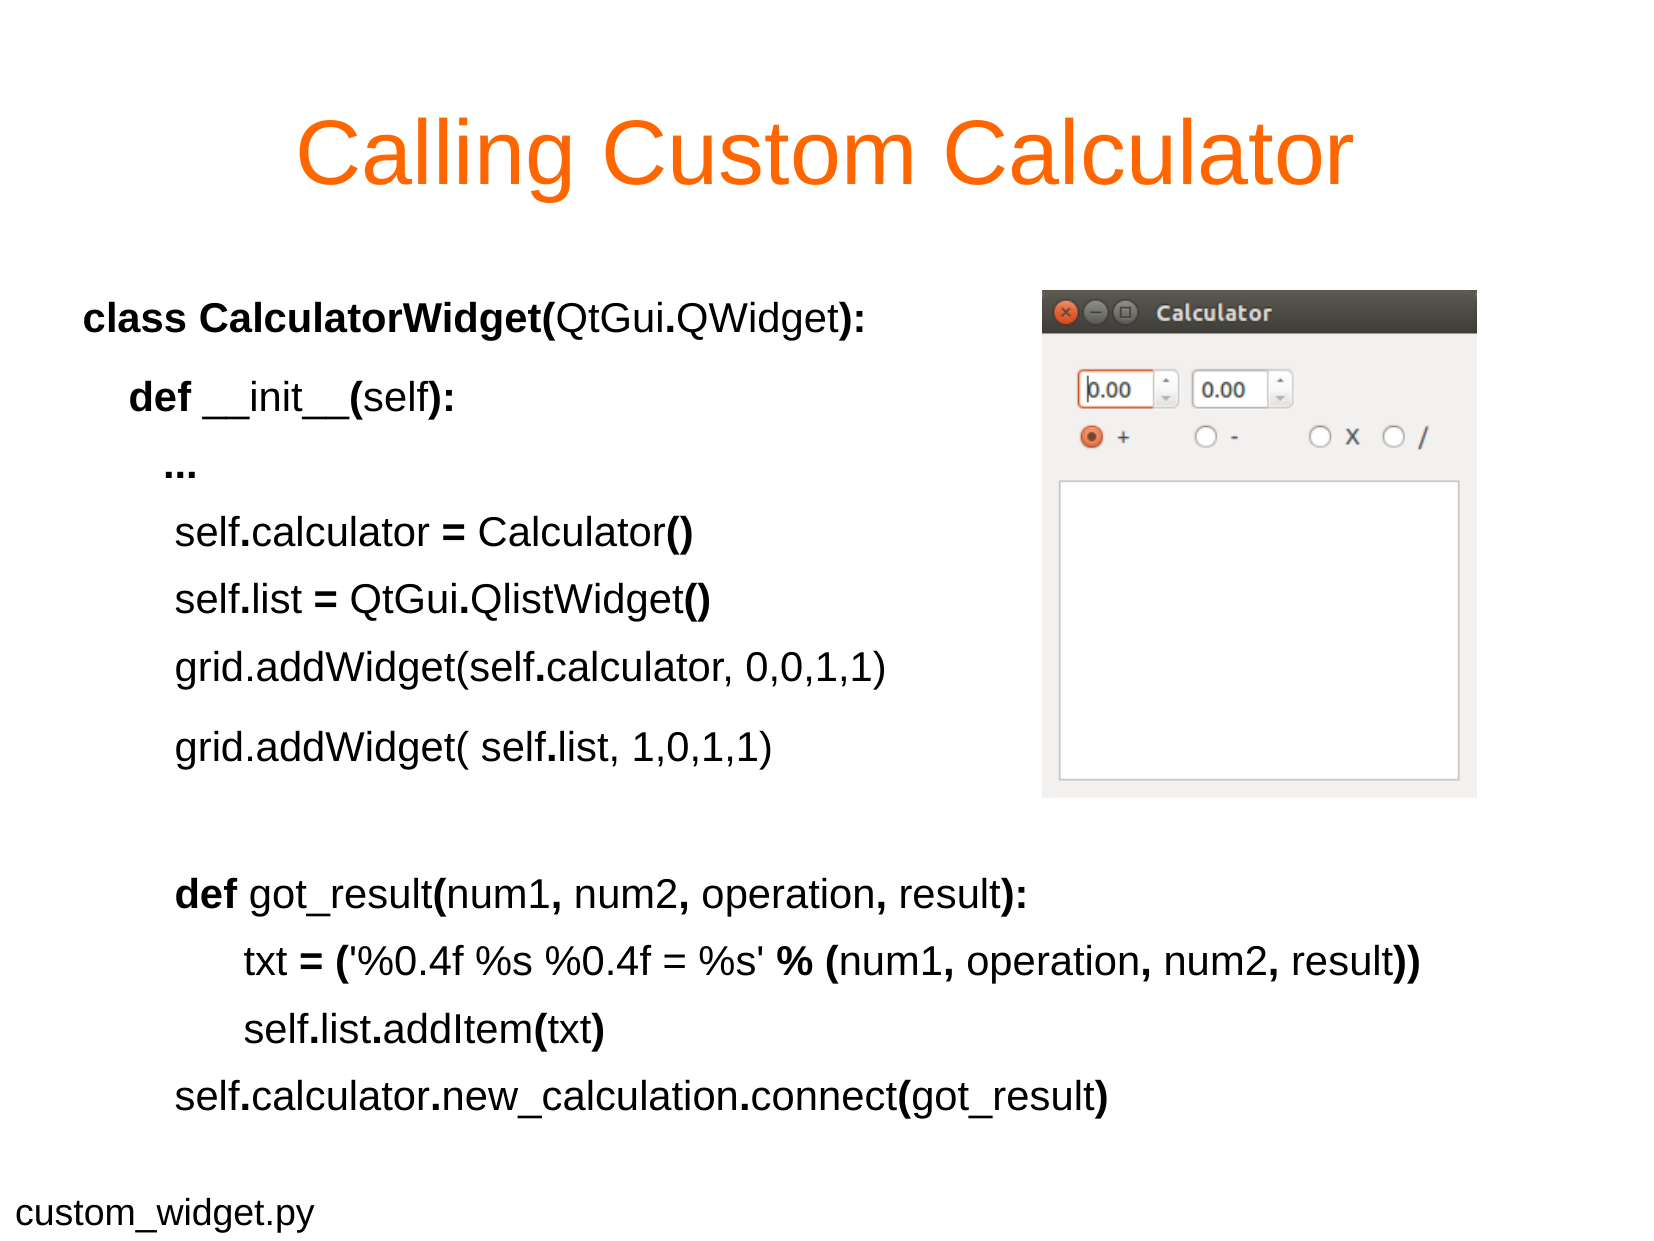

Calling Custom Calculator
# class CalculatorWidget(QtGui.QWidget):
 def __init__(self):
 ...
 self.calculator = Calculator()
 self.list = QtGui.QlistWidget()
 grid.addWidget(self.calculator, 0,0,1,1)
 grid.addWidget( self.list, 1,0,1,1)
 def got_result(num1, num2, operation, result):
 txt = ('%0.4f %s %0.4f = %s' % (num1, operation, num2, result))
 self.list.addItem(txt)
 self.calculator.new_calculation.connect(got_result)
custom_widget.py